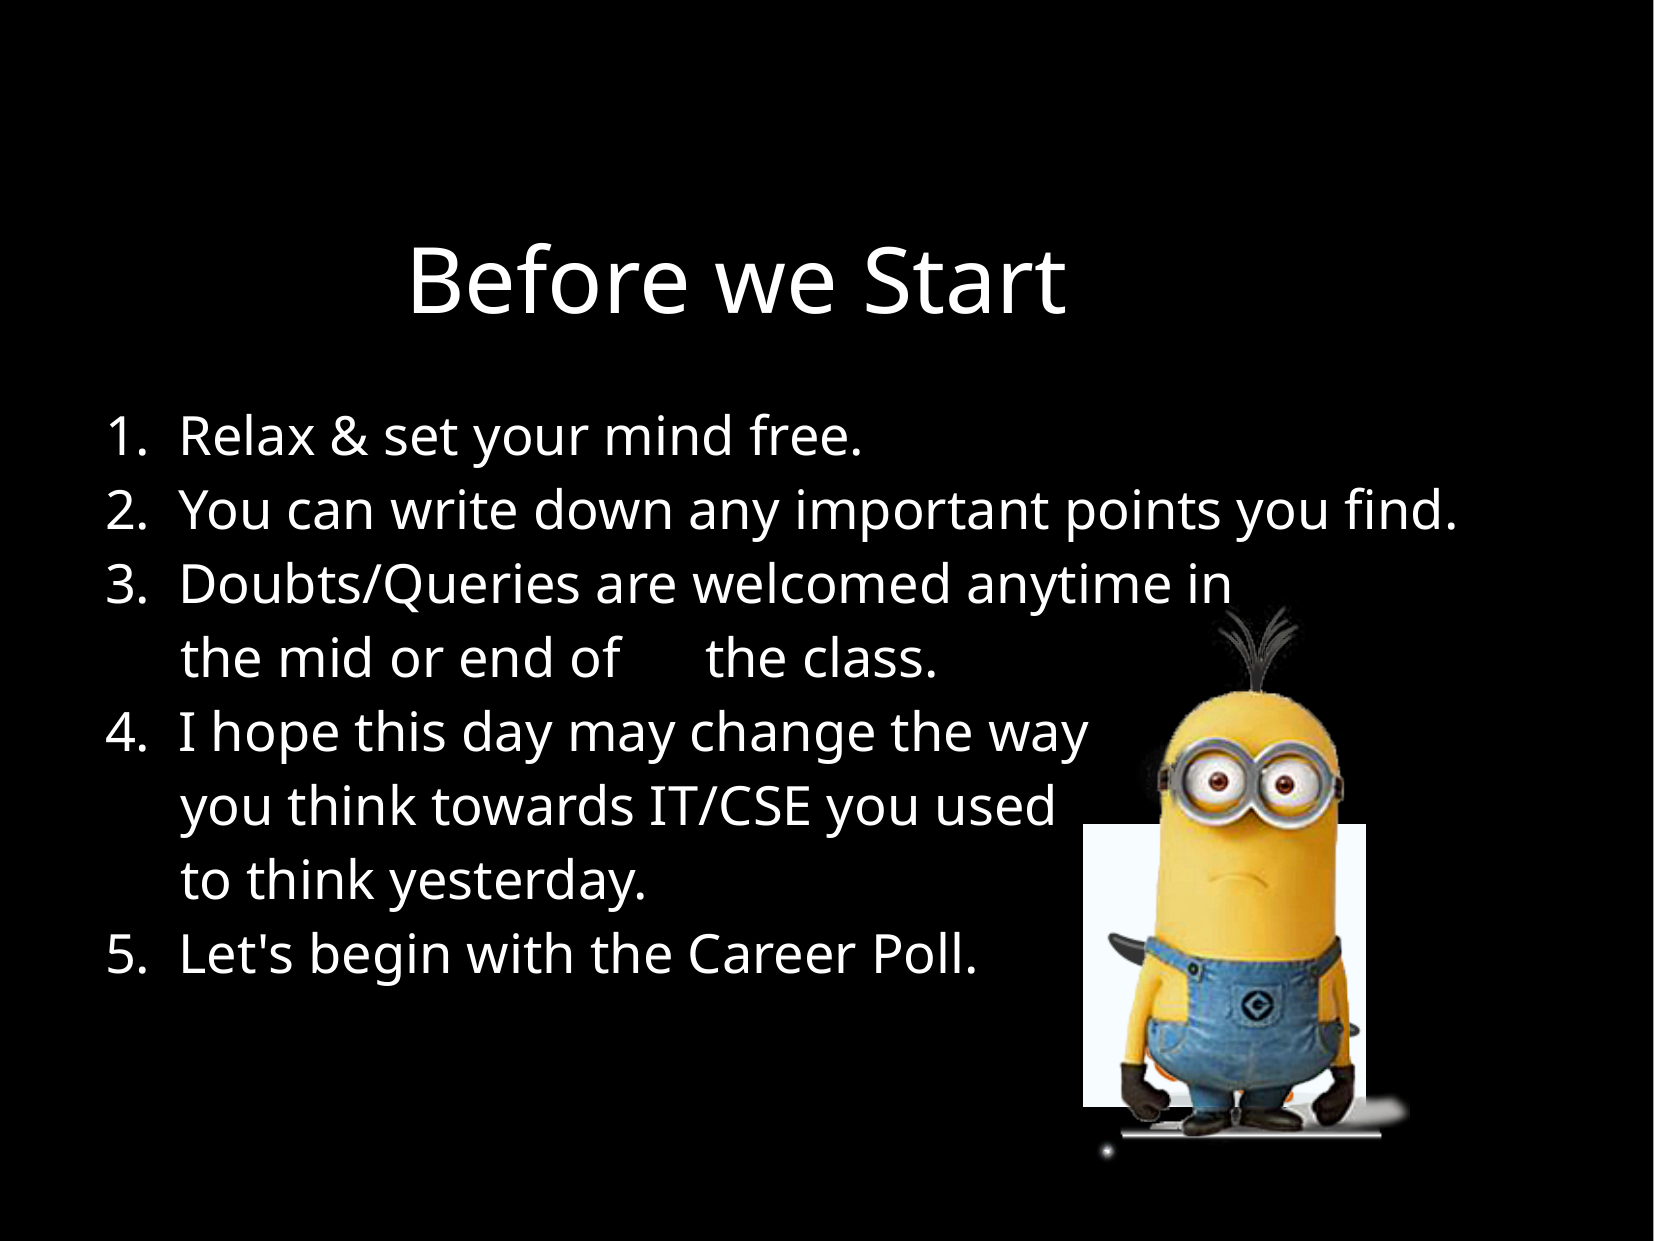

# Before we Start 1. Relax & set your mind free. 2. You can write down any important points you find. 3. Doubts/Queries are welcomed anytime in the mid or end of 	the class. 4. I hope this day may change the way you think towards IT/CSE you used to think yesterday. 5. Let's begin with the Career Poll.